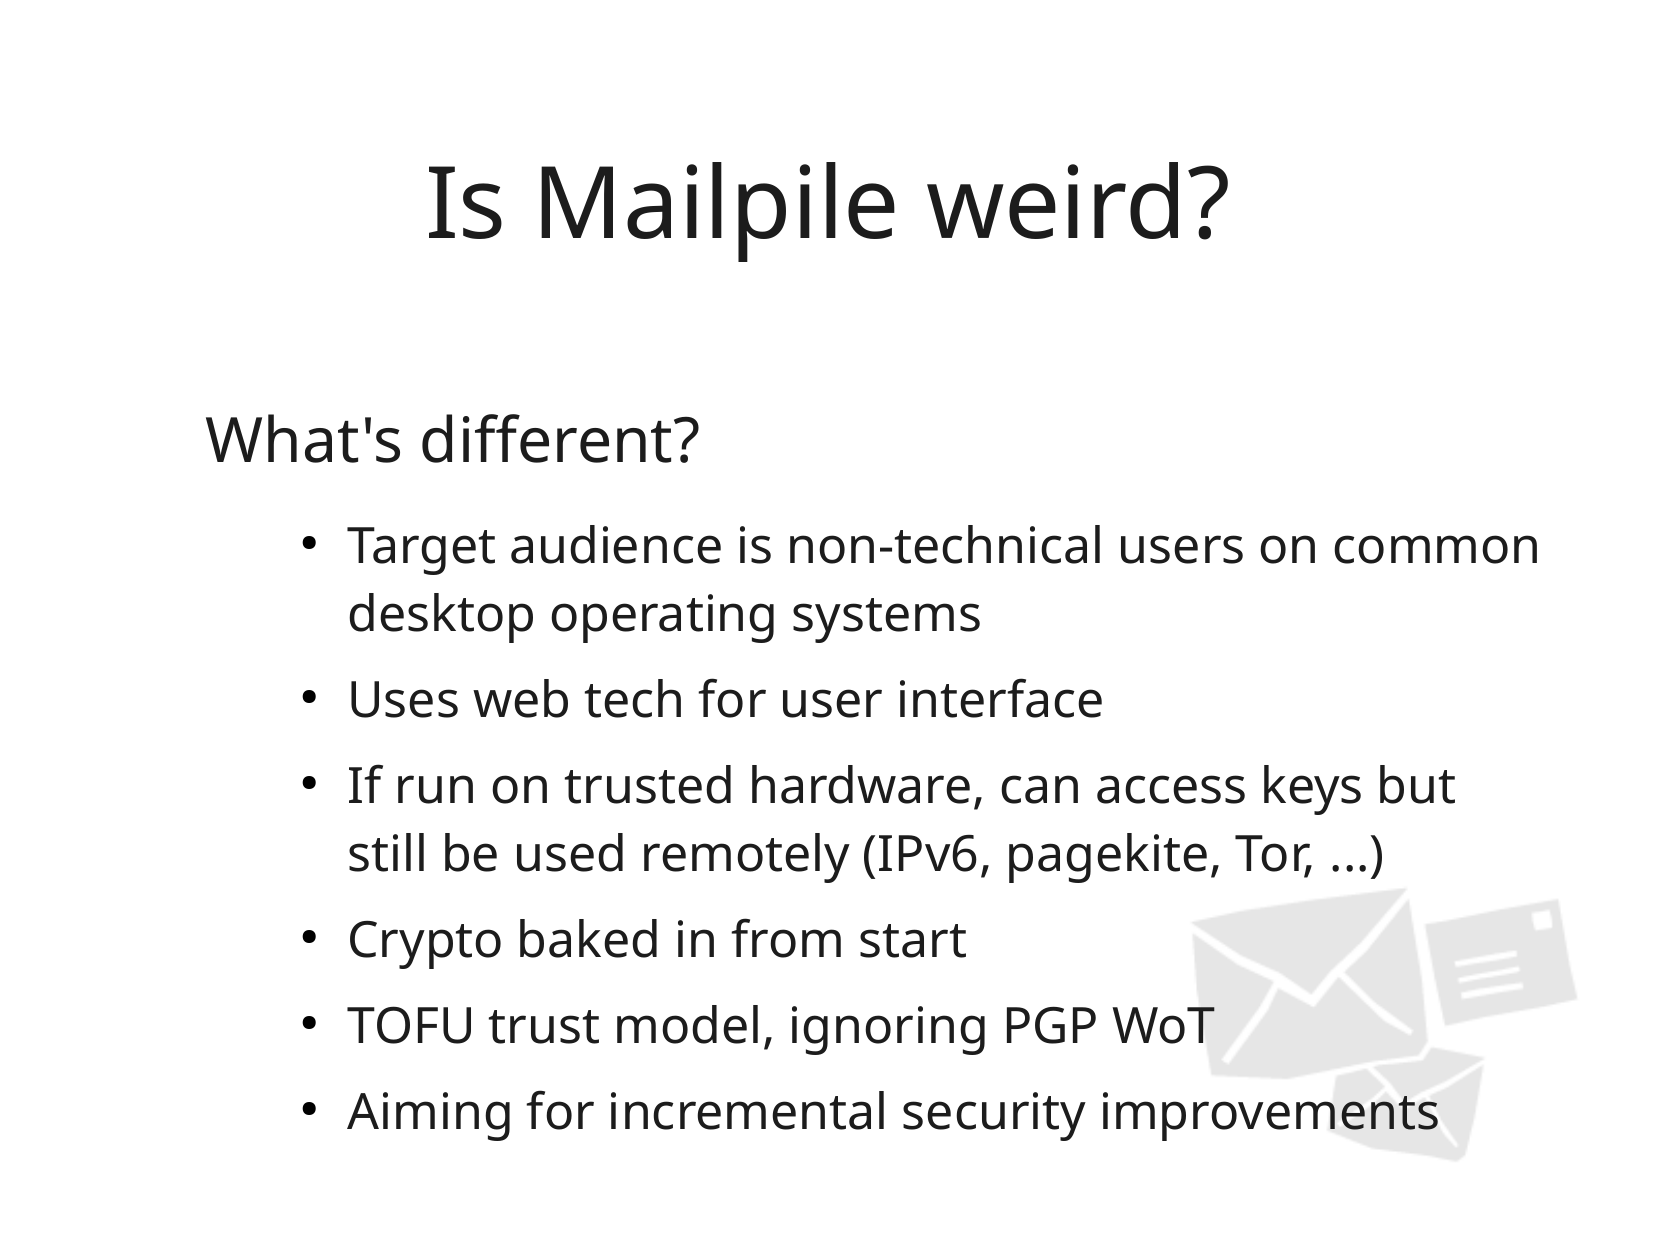

# Is Mailpile weird?
What's different?
Target audience is non-technical users on common desktop operating systems
Uses web tech for user interface
If run on trusted hardware, can access keys but still be used remotely (IPv6, pagekite, Tor, ...)
Crypto baked in from start
TOFU trust model, ignoring PGP WoT
Aiming for incremental security improvements